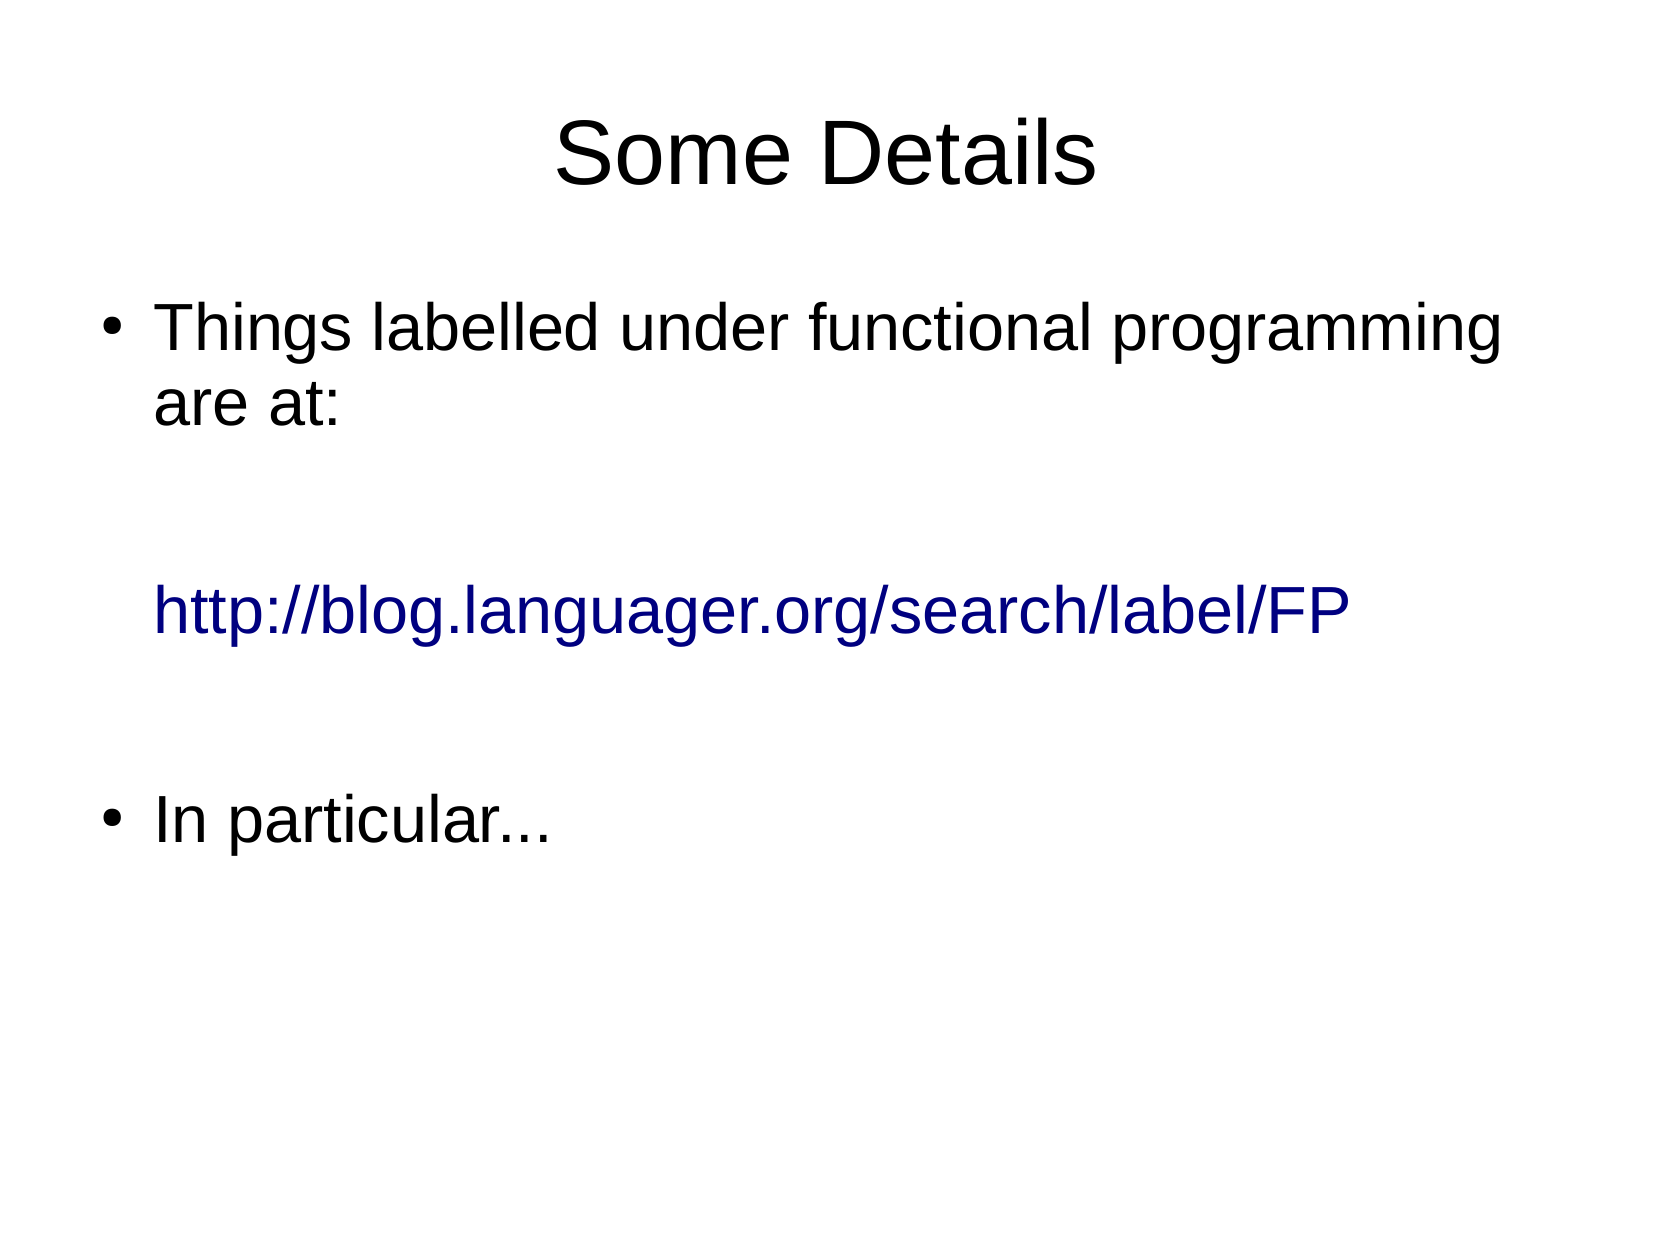

# Some Details
Things labelled under functional programming are at:
http://blog.languager.org/search/label/FP
In particular...